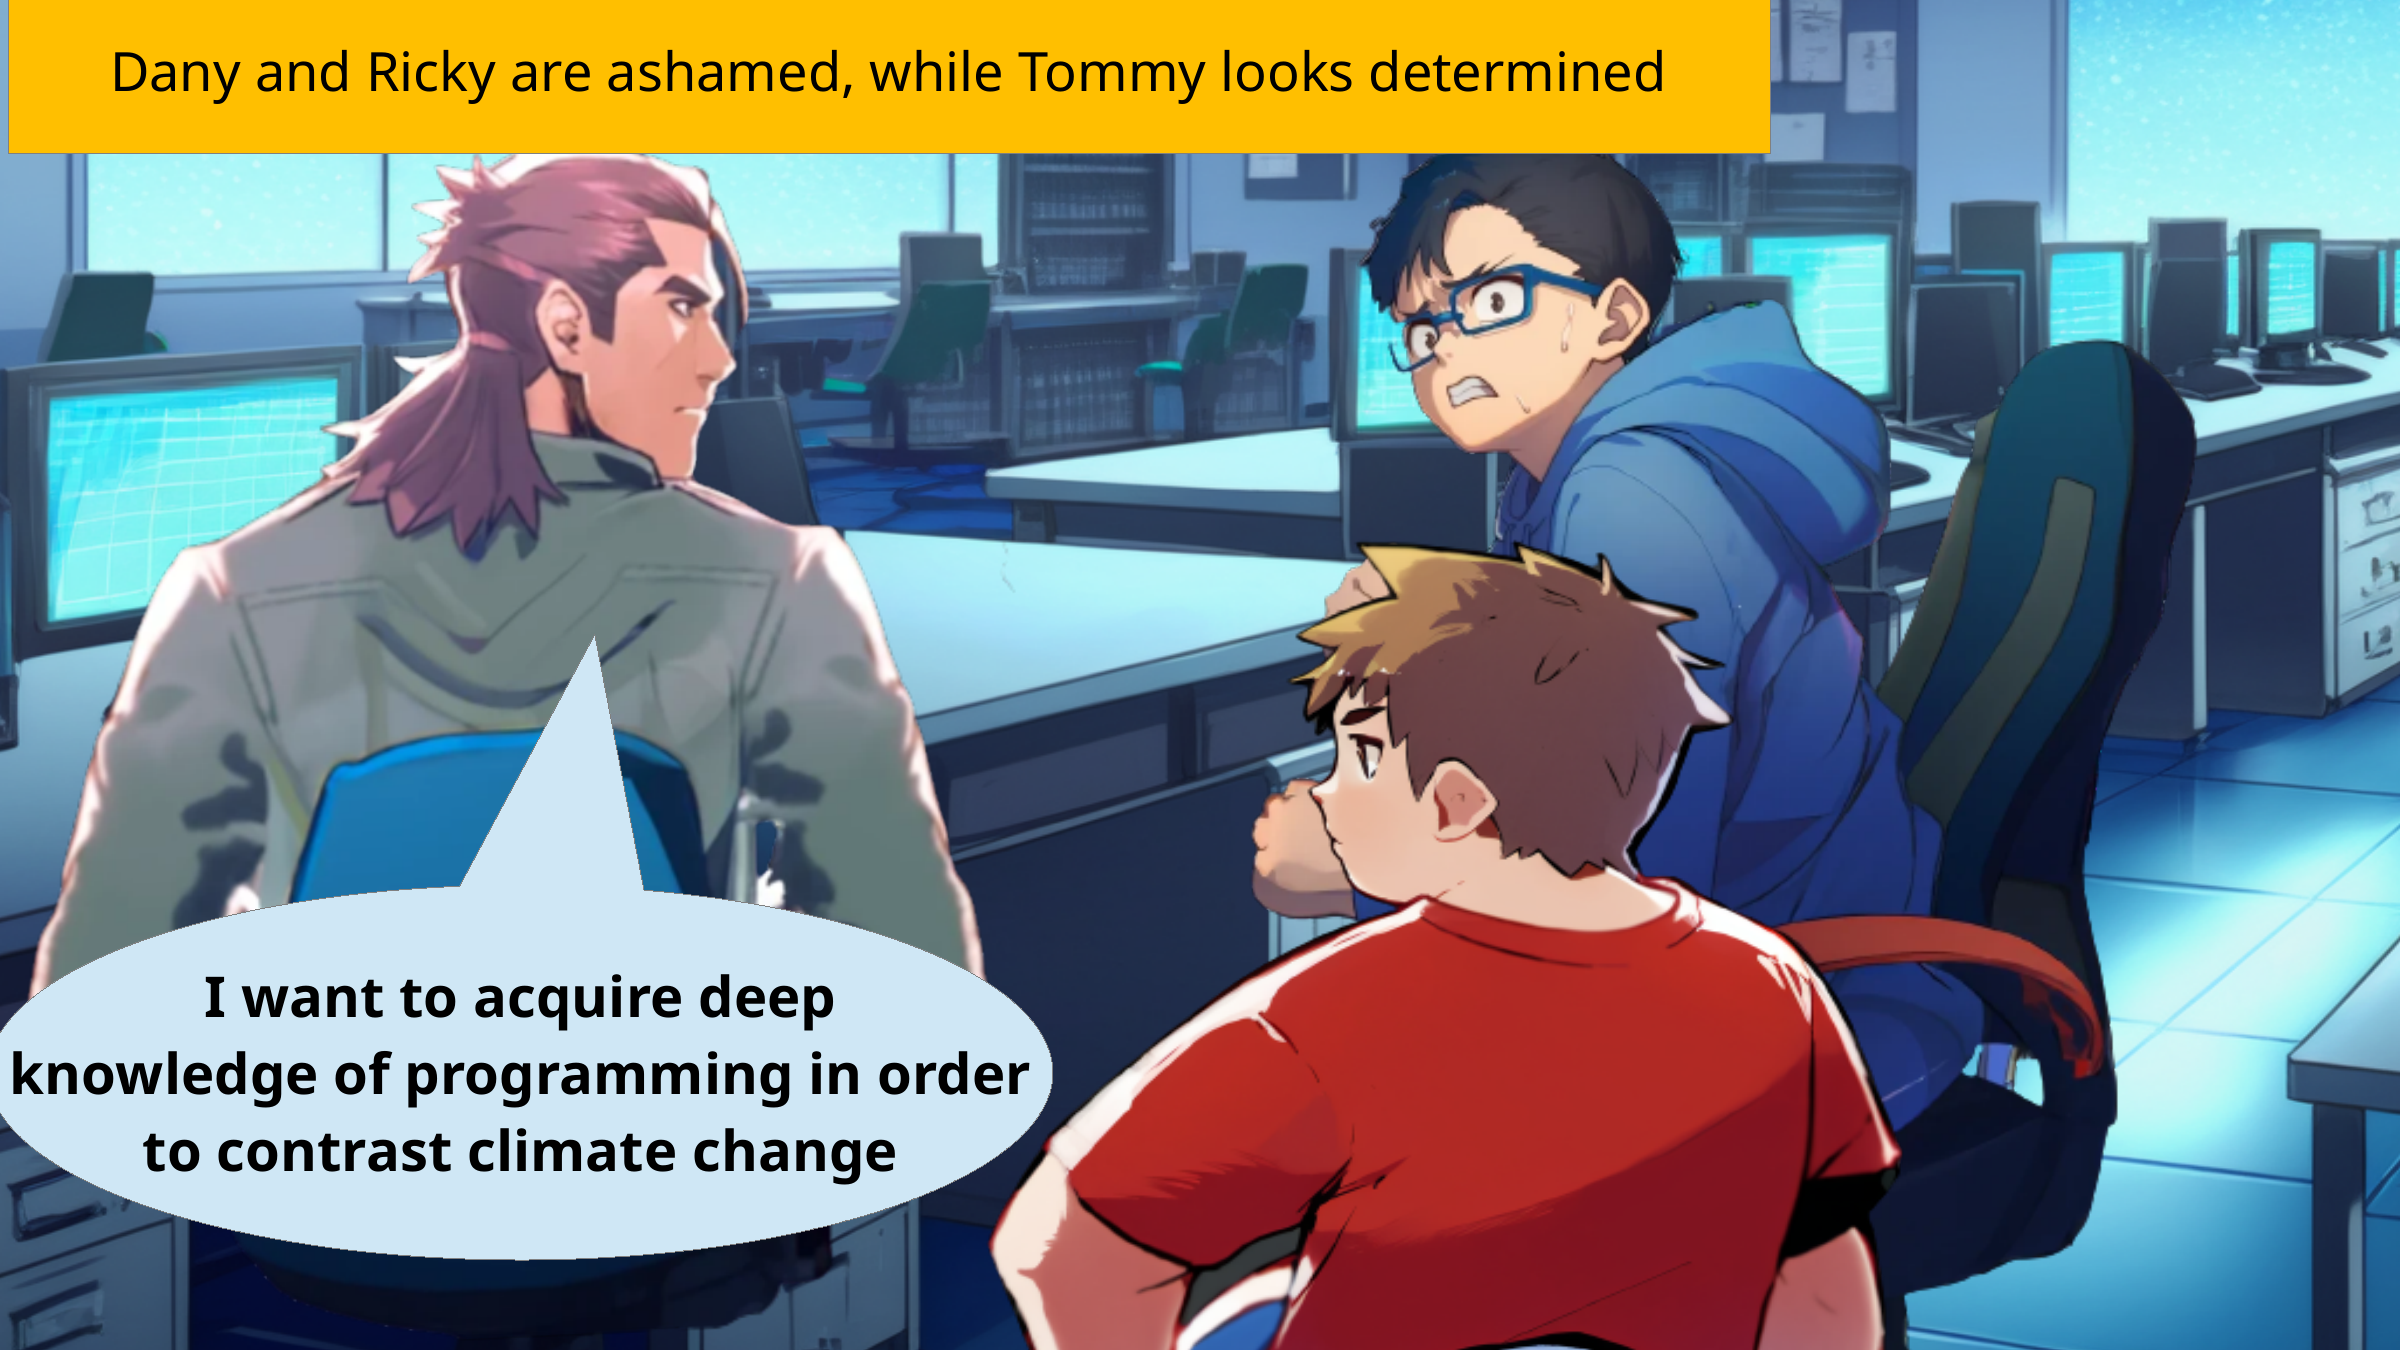

Dany and Ricky are ashamed, while Tommy looks determined
I want to acquire deep
knowledge of programming in order
to contrast climate change